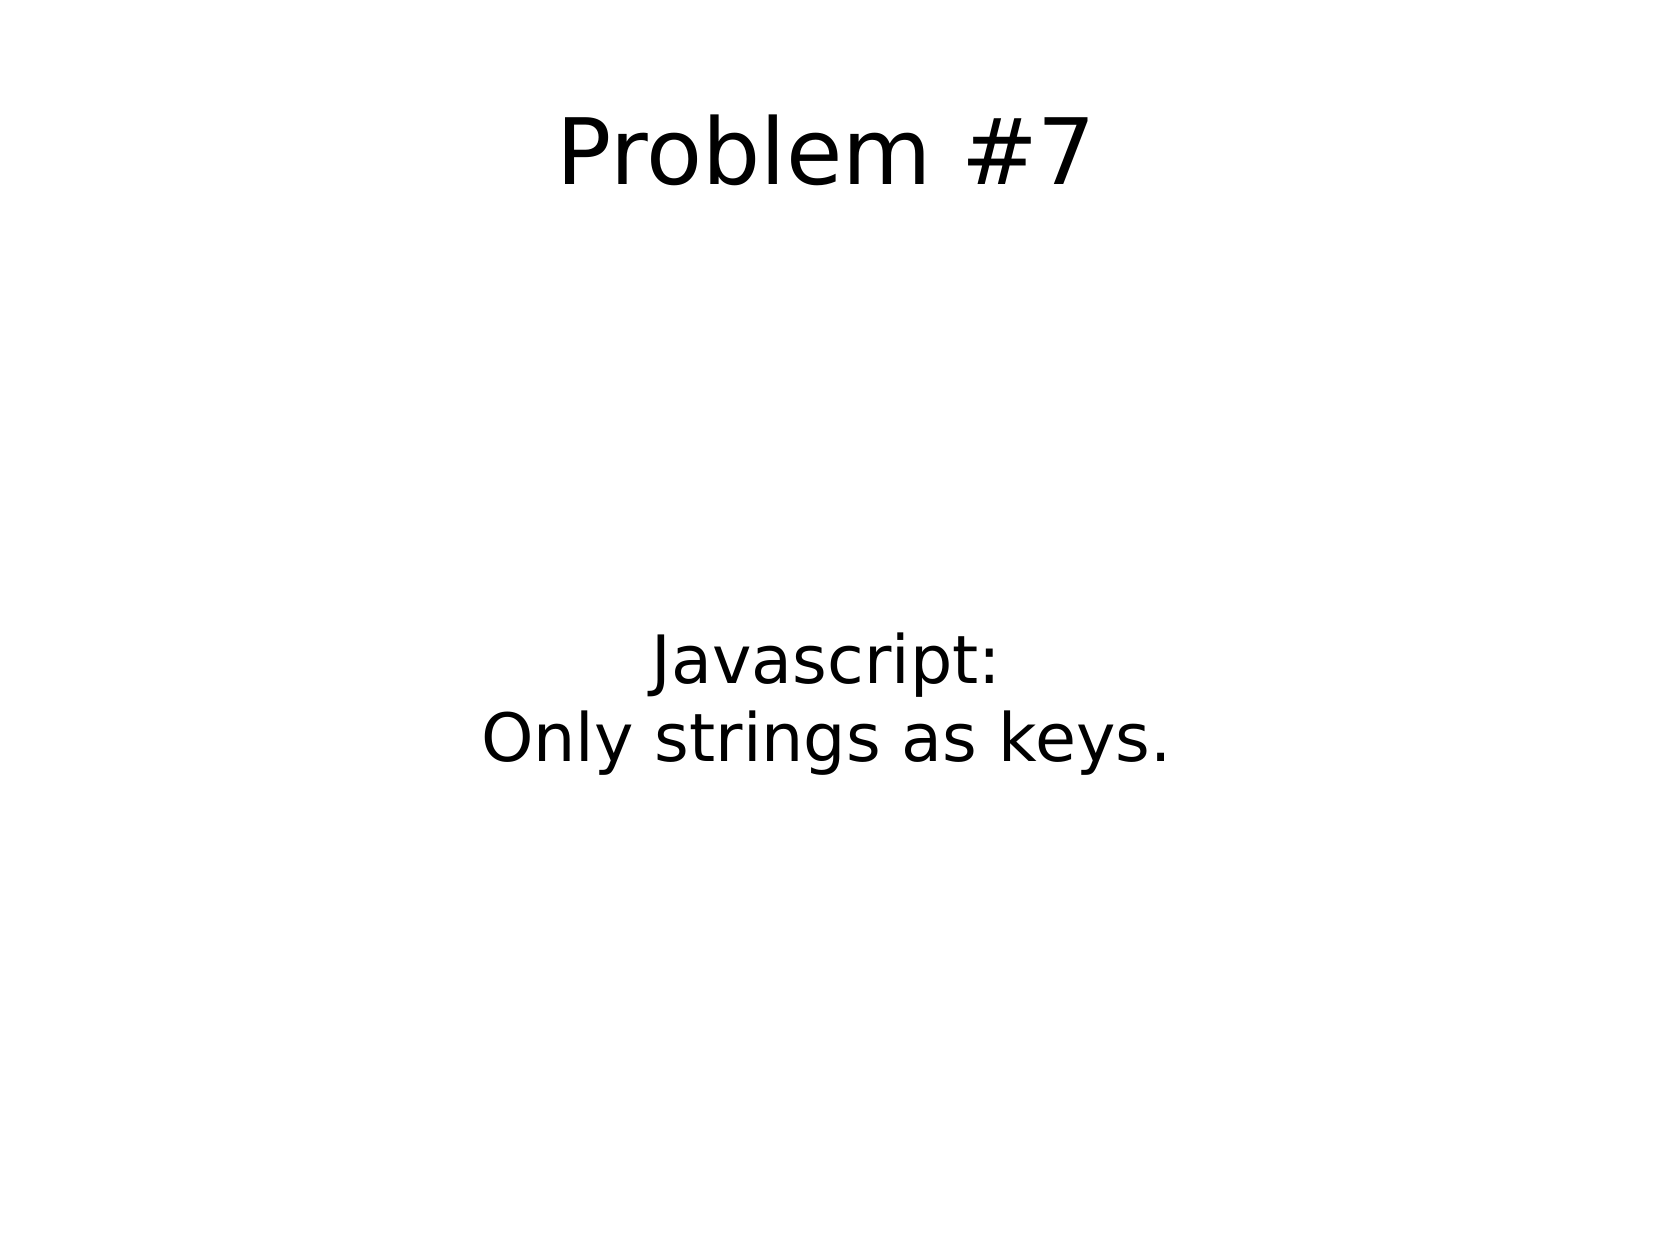

# Problem #7
Javascript:
Only strings as keys.